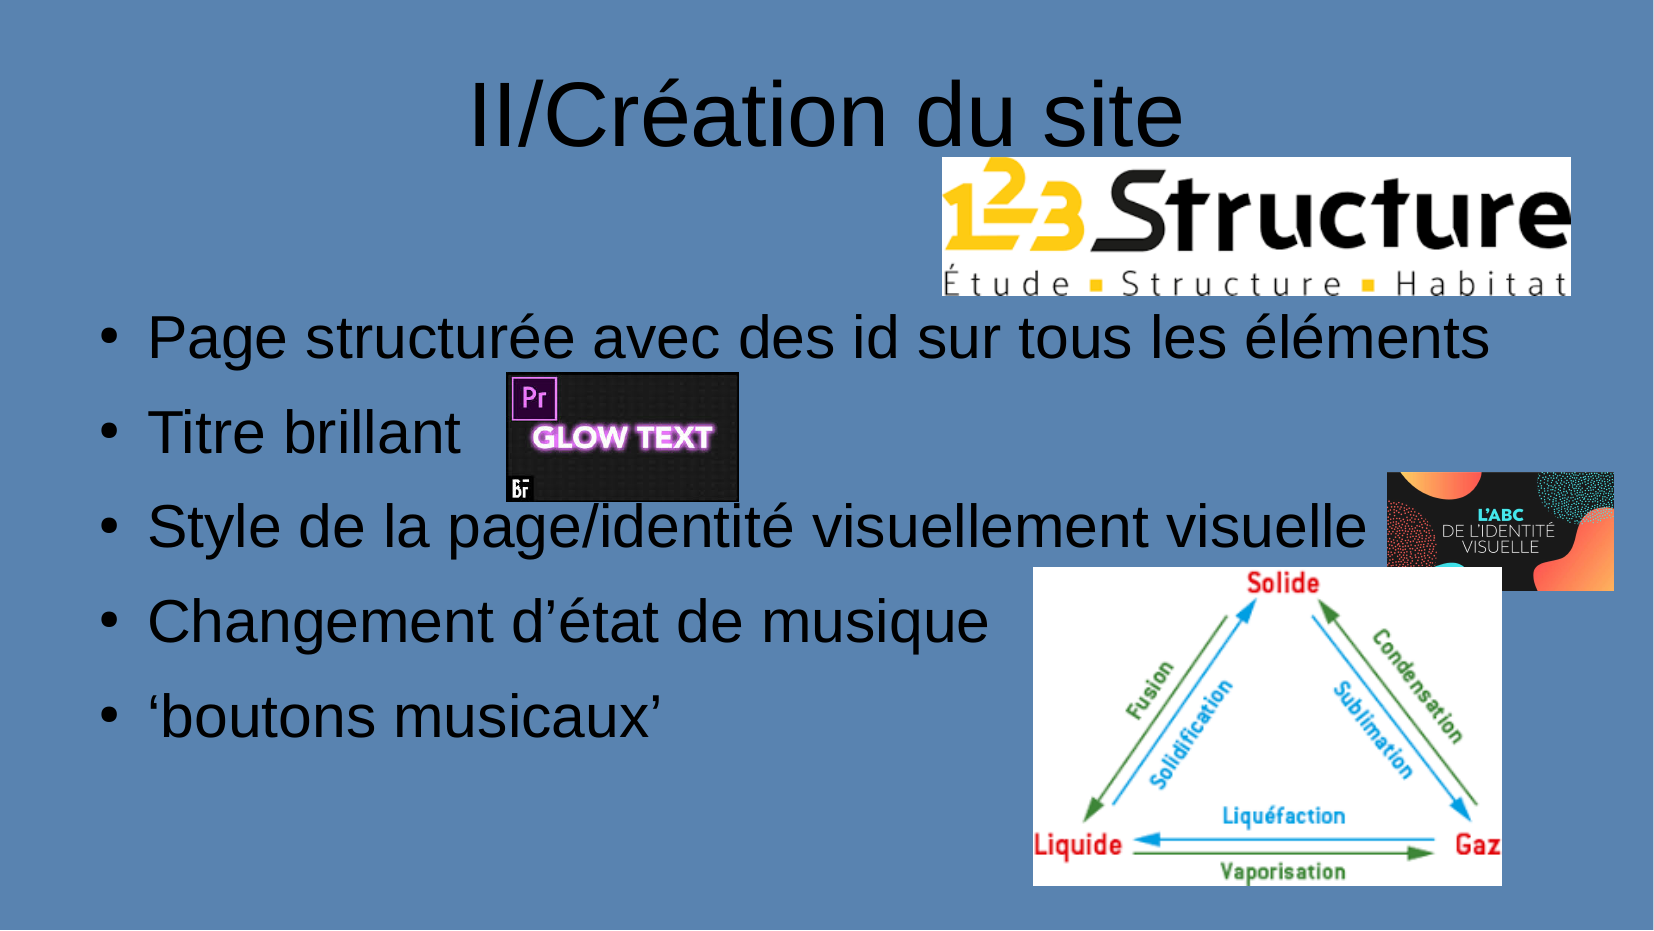

# II/Création du site
Page structurée avec des id sur tous les éléments
Titre brillant
Style de la page/identité visuellement visuelle
Changement d’état de musique
‘boutons musicaux’